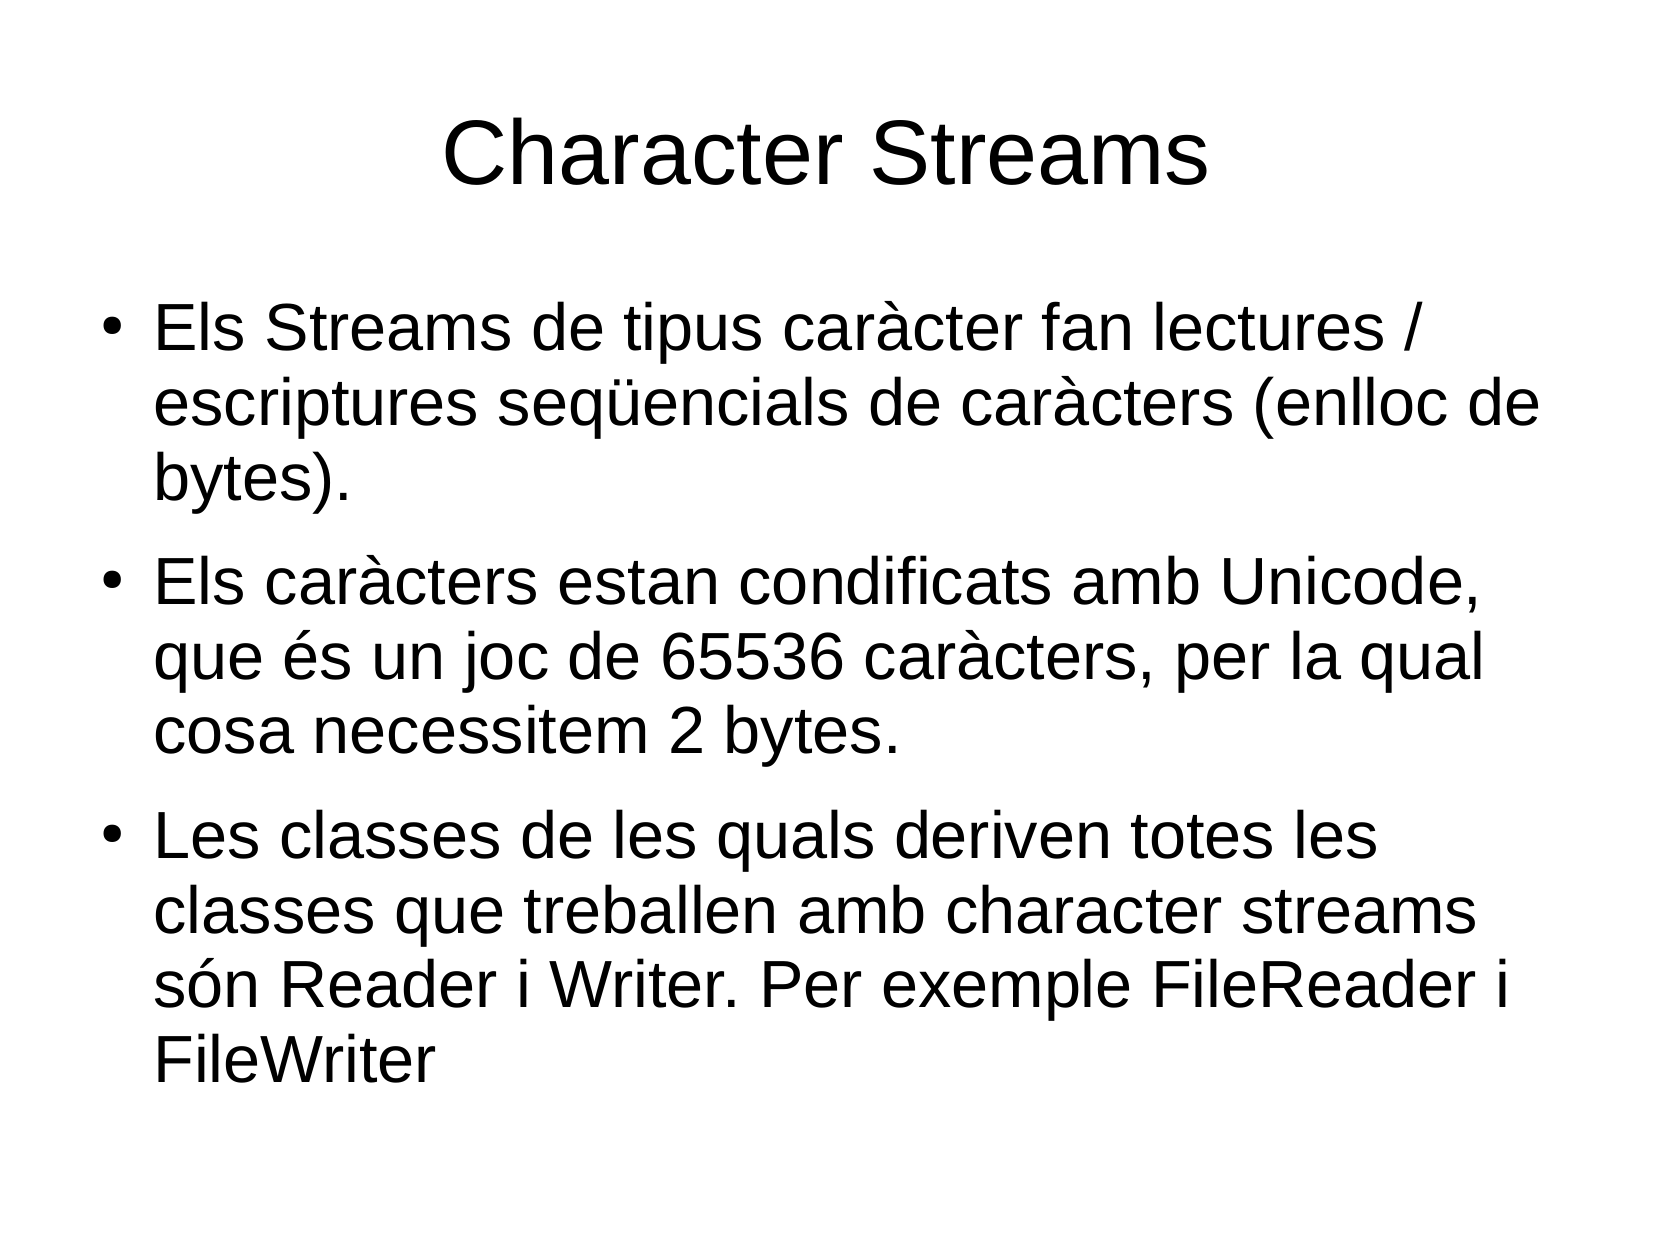

# Character Streams
Els Streams de tipus caràcter fan lectures / escriptures seqüencials de caràcters (enlloc de bytes).
Els caràcters estan condificats amb Unicode, que és un joc de 65536 caràcters, per la qual cosa necessitem 2 bytes.
Les classes de les quals deriven totes les classes que treballen amb character streams són Reader i Writer. Per exemple FileReader i FileWriter